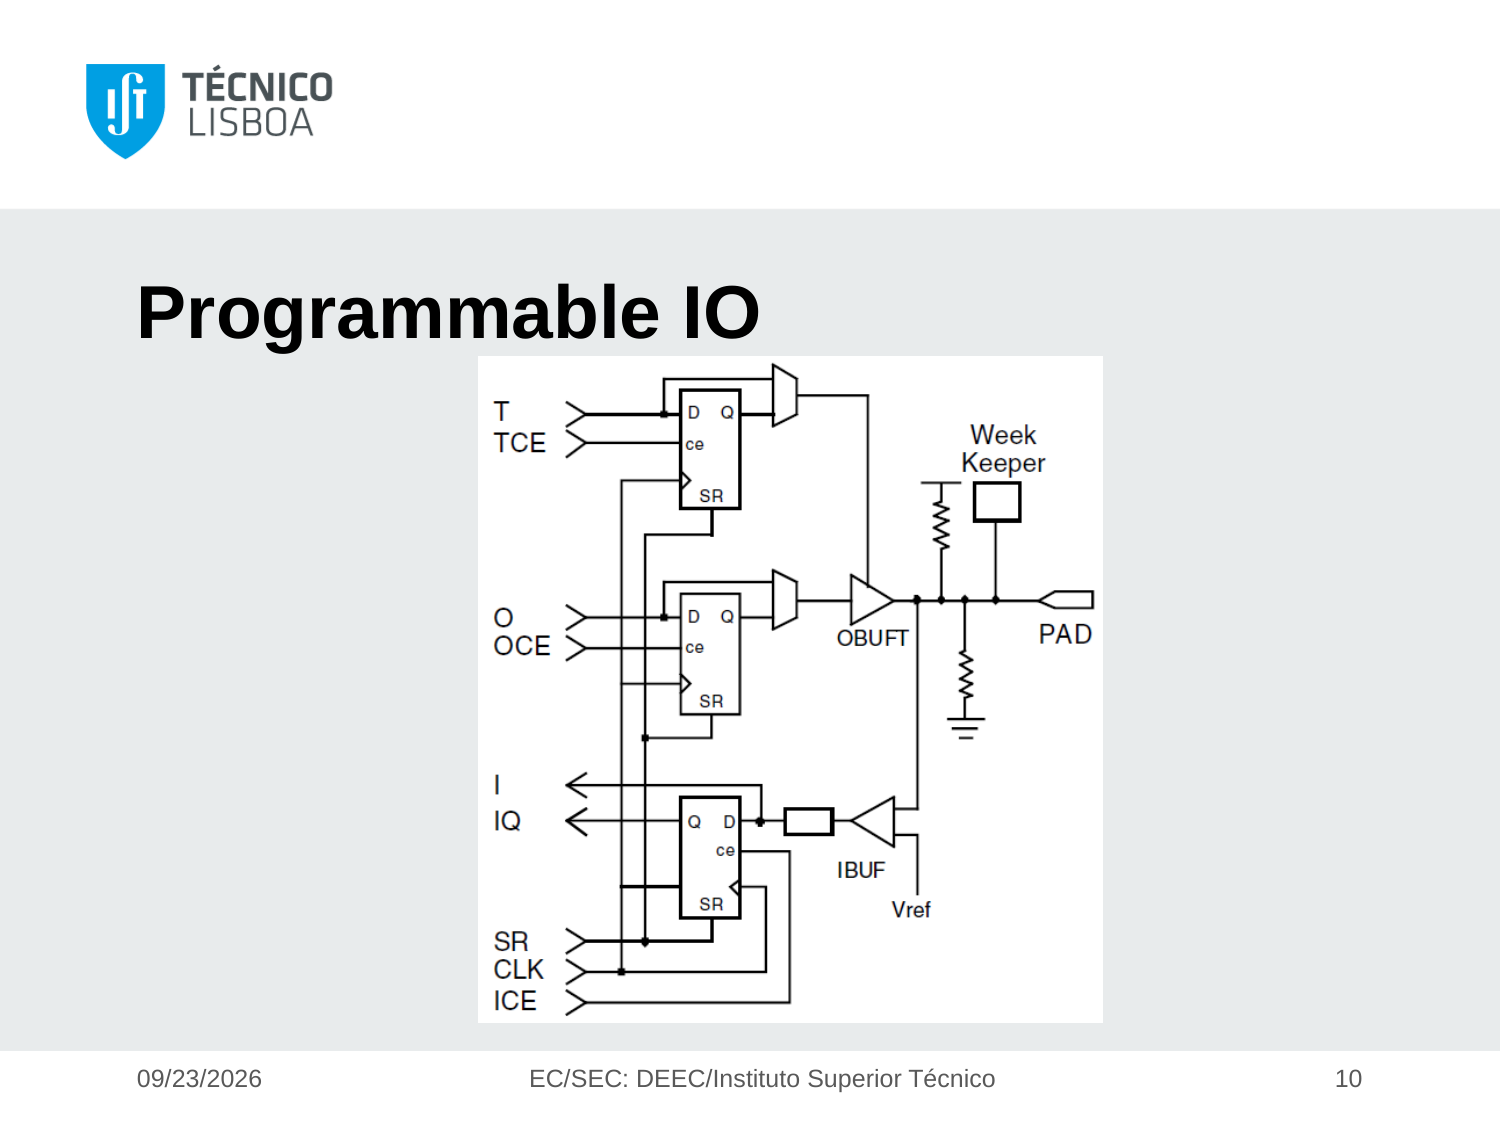

# Programmable IO
EC/SEC: DEEC/Instituto Superior Técnico